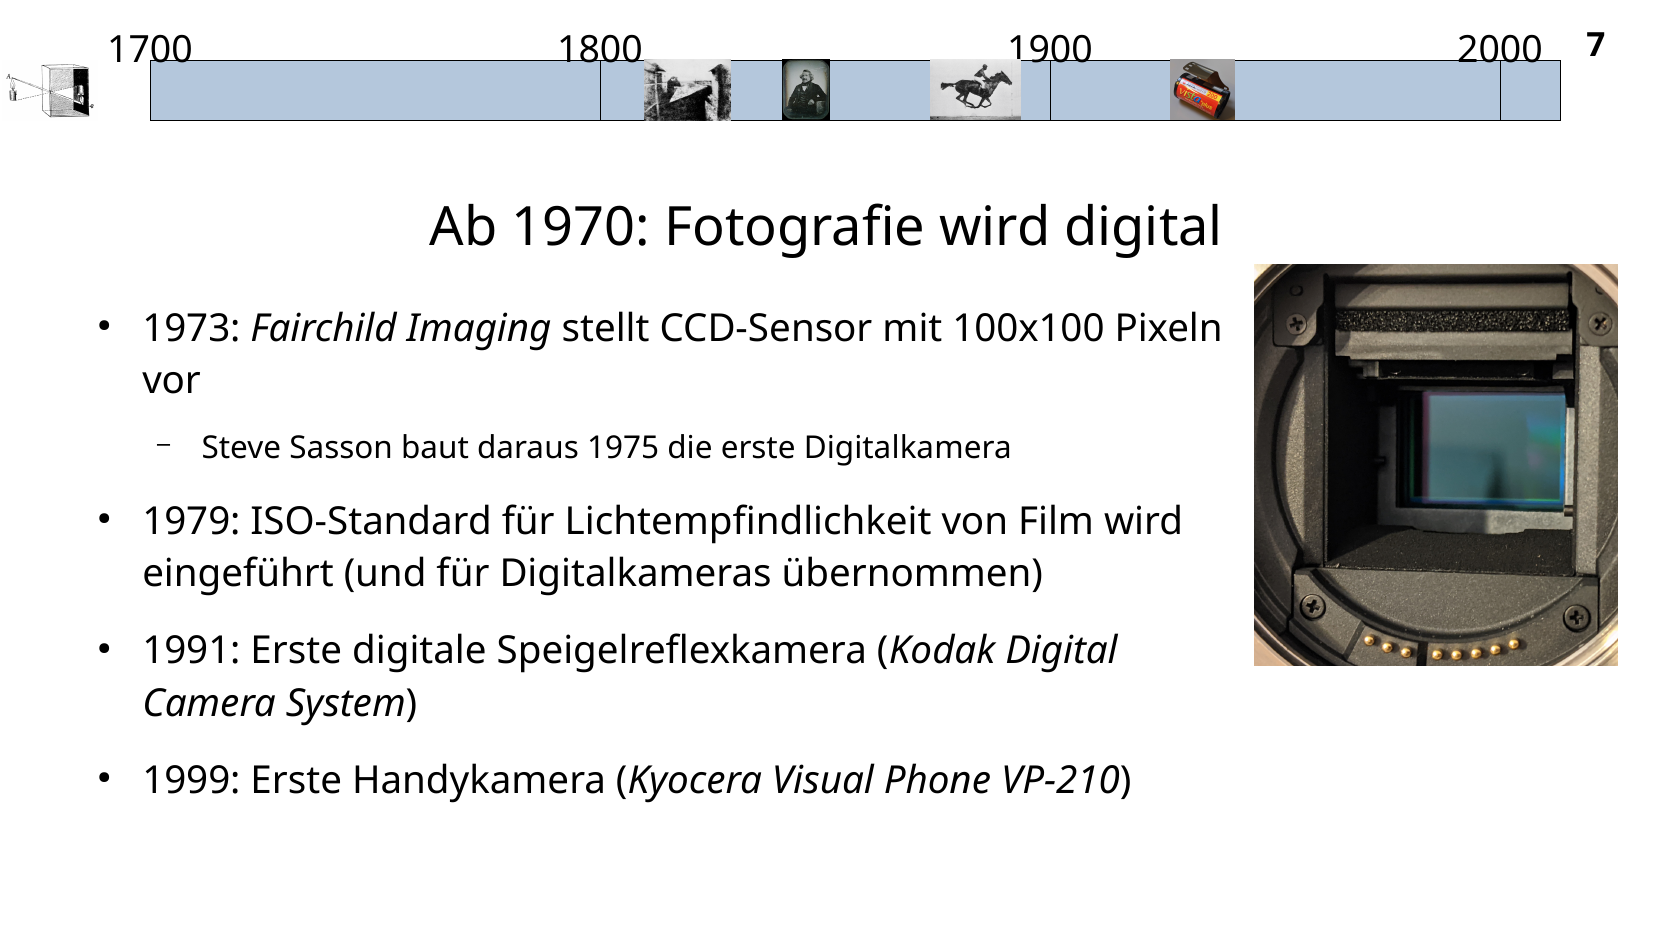

1700
1800
1900
2000
Ab 1970: Fotografie wird digital
# 1973: Fairchild Imaging stellt CCD-Sensor mit 100x100 Pixeln vor
Steve Sasson baut daraus 1975 die erste Digitalkamera
1979: ISO-Standard für Lichtempfindlichkeit von Film wird eingeführt (und für Digitalkameras übernommen)
1991: Erste digitale Speigelreflexkamera (Kodak Digital Camera System)
1999: Erste Handykamera (Kyocera Visual Phone VP-210)